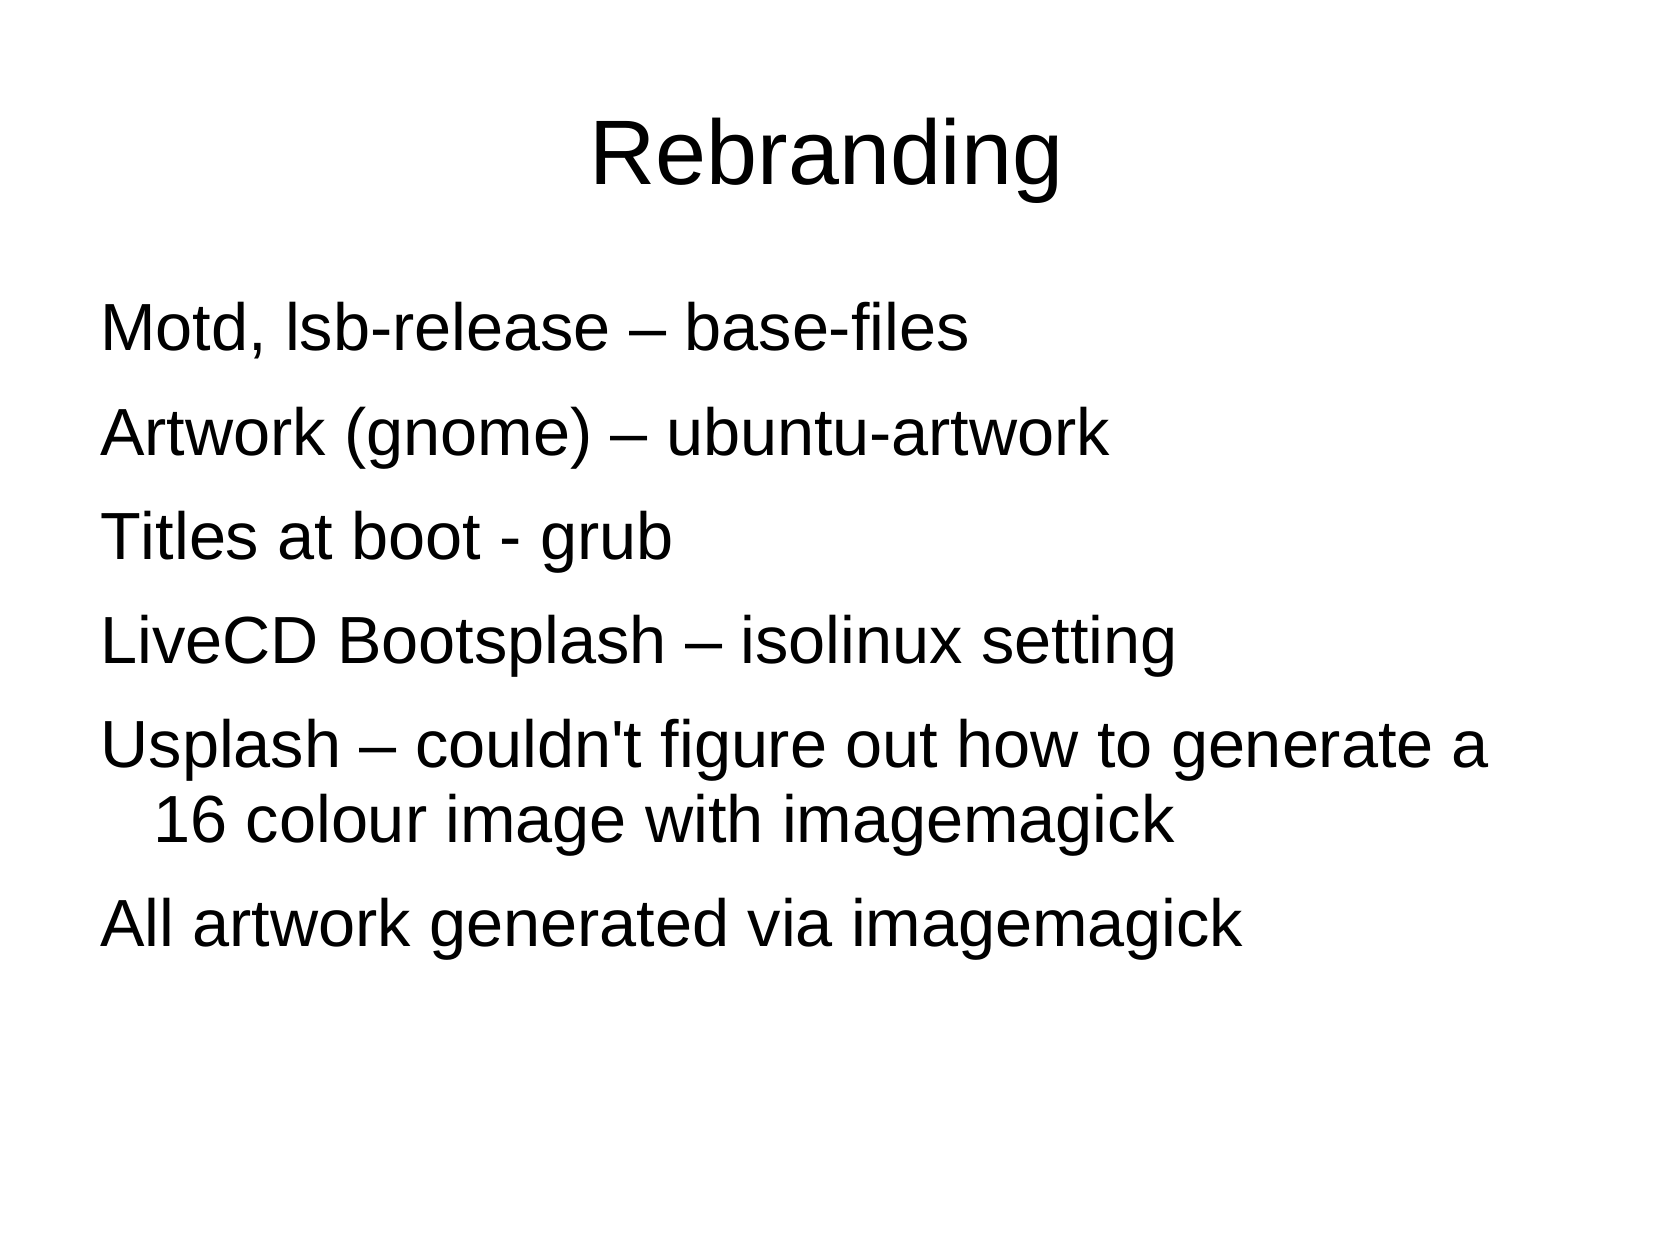

# Rebranding
Motd, lsb-release – base-files
Artwork (gnome) – ubuntu-artwork
Titles at boot - grub
LiveCD Bootsplash – isolinux setting
Usplash – couldn't figure out how to generate a 16 colour image with imagemagick
All artwork generated via imagemagick